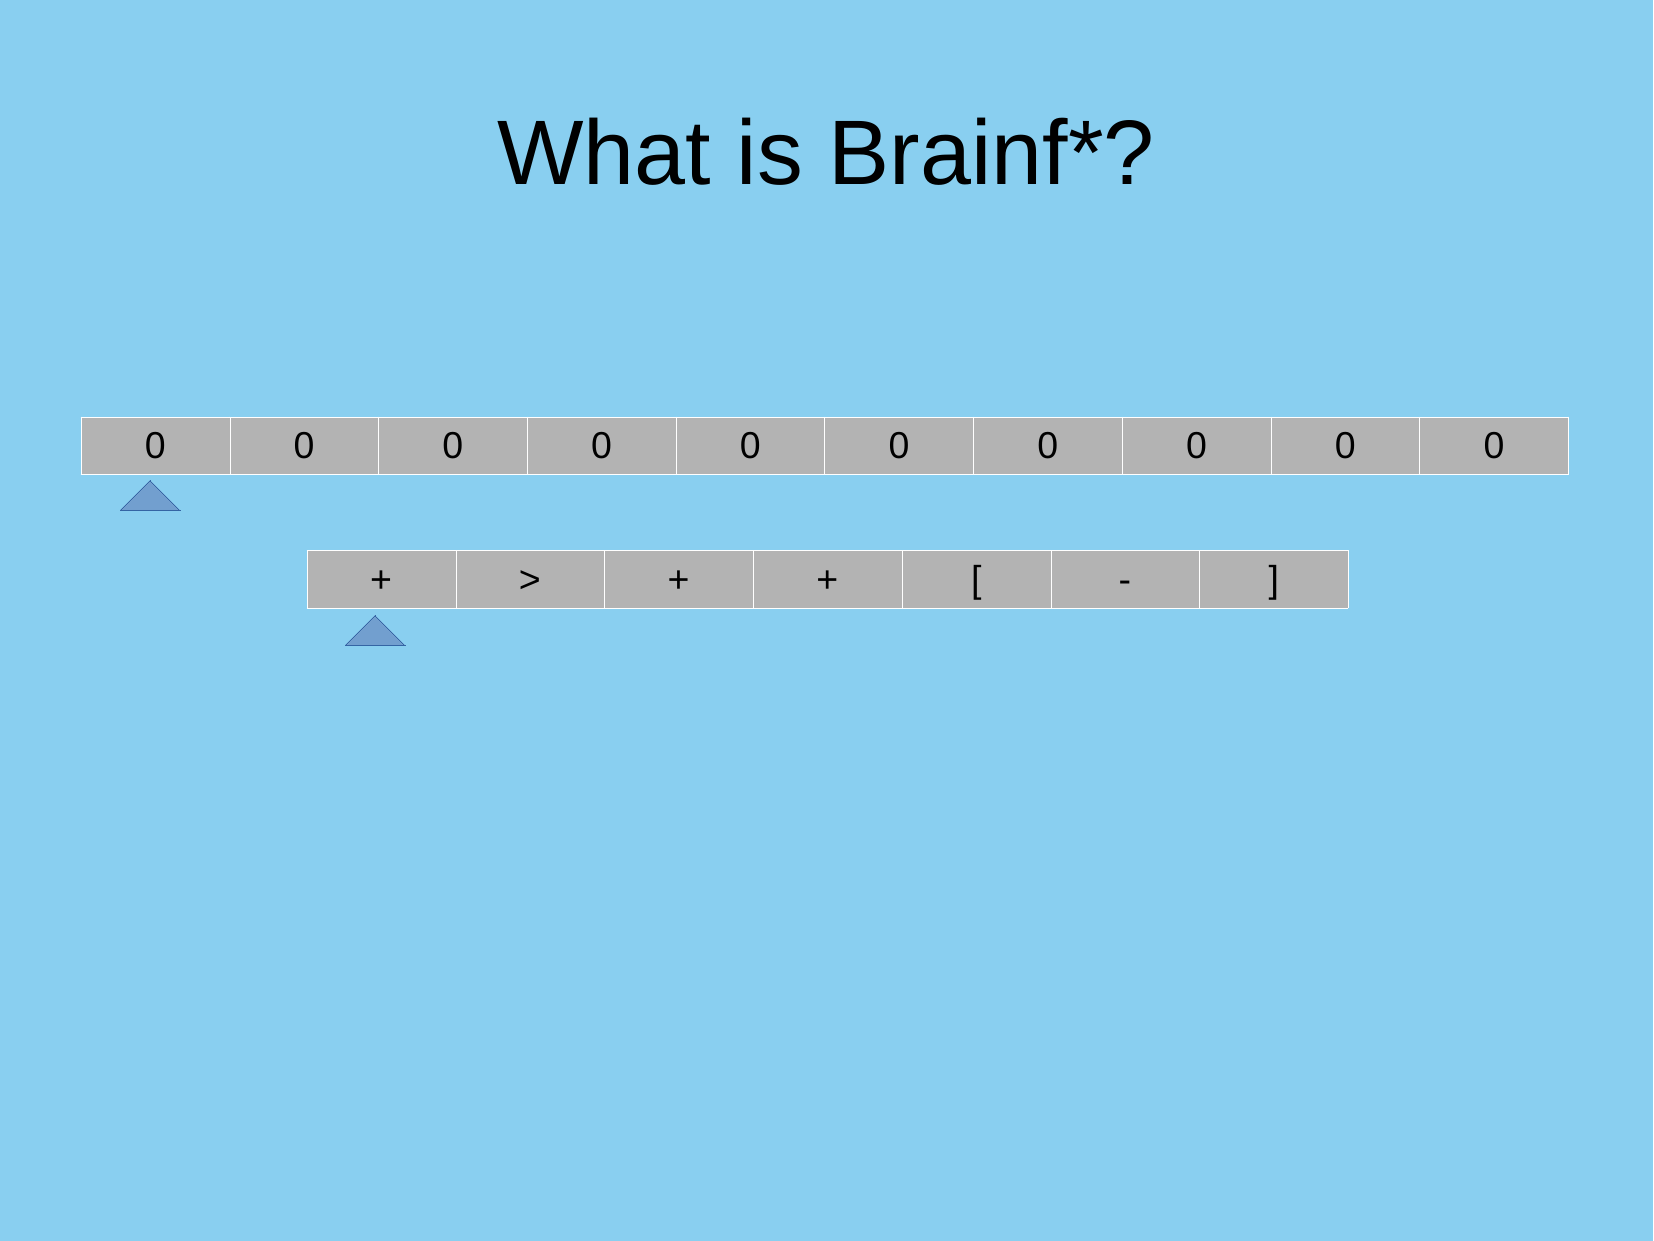

# What is Brainf*?
| 0 | 0 | 0 | 0 | 0 | 0 | 0 | 0 | 0 | 0 |
| --- | --- | --- | --- | --- | --- | --- | --- | --- | --- |
| 0 |
| --- |
| + | > | + | + | [ | - | ] |
| --- | --- | --- | --- | --- | --- | --- |